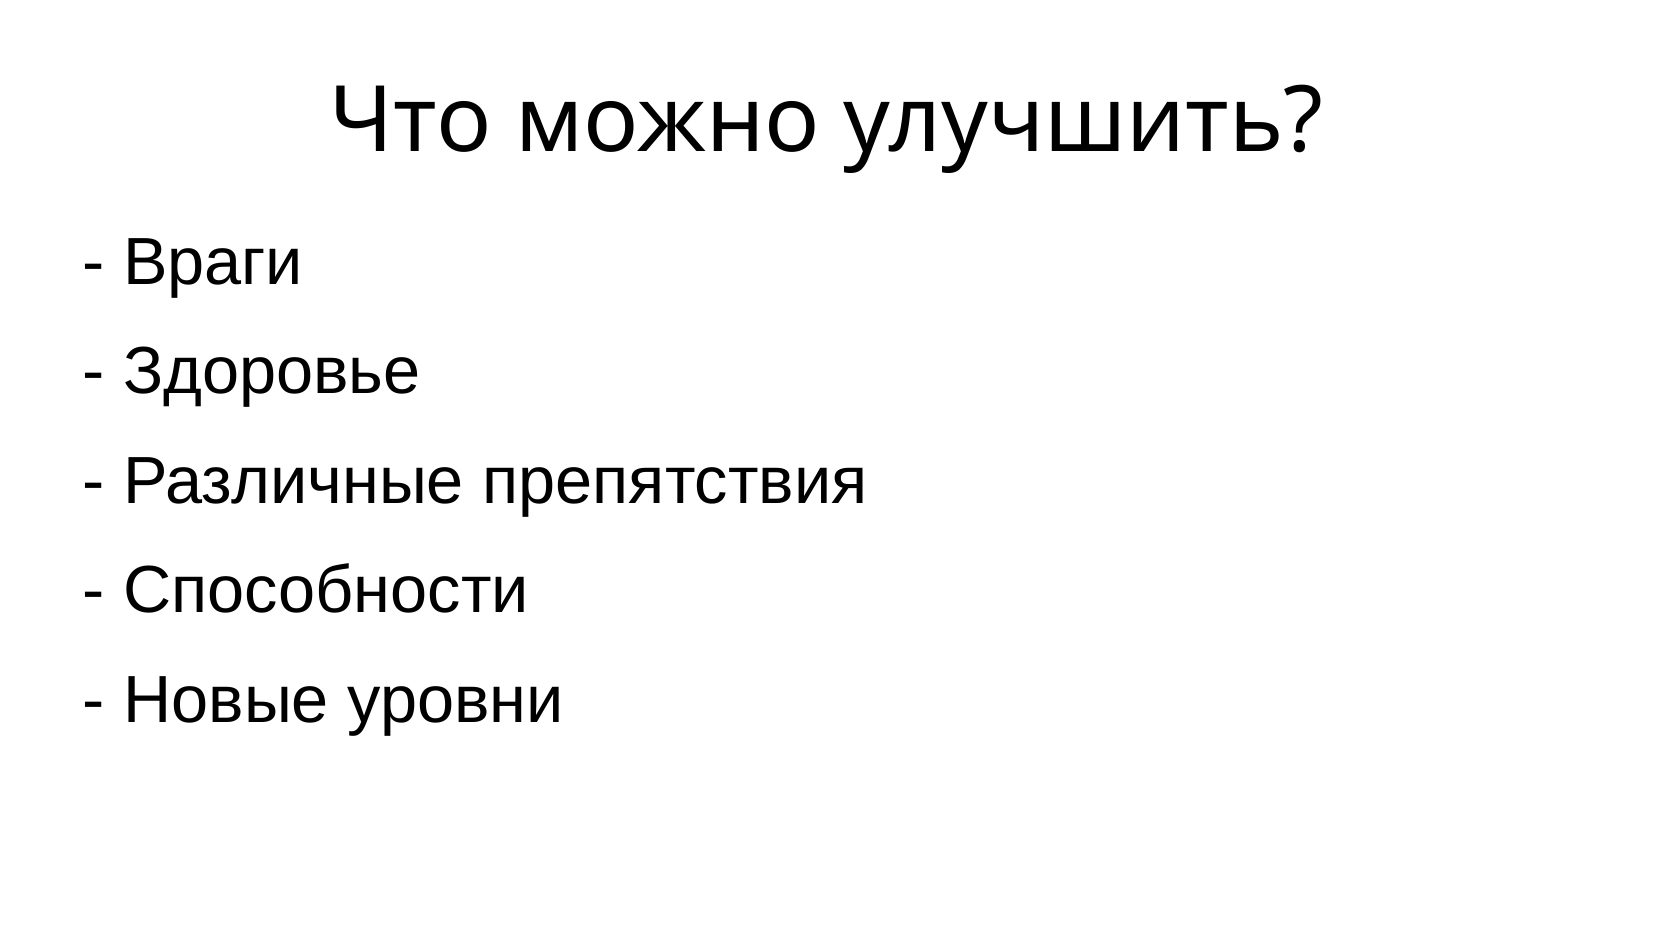

# Что можно улучшить?
- Враги
- Здоровье
- Различные препятствия
- Способности
- Новые уровни